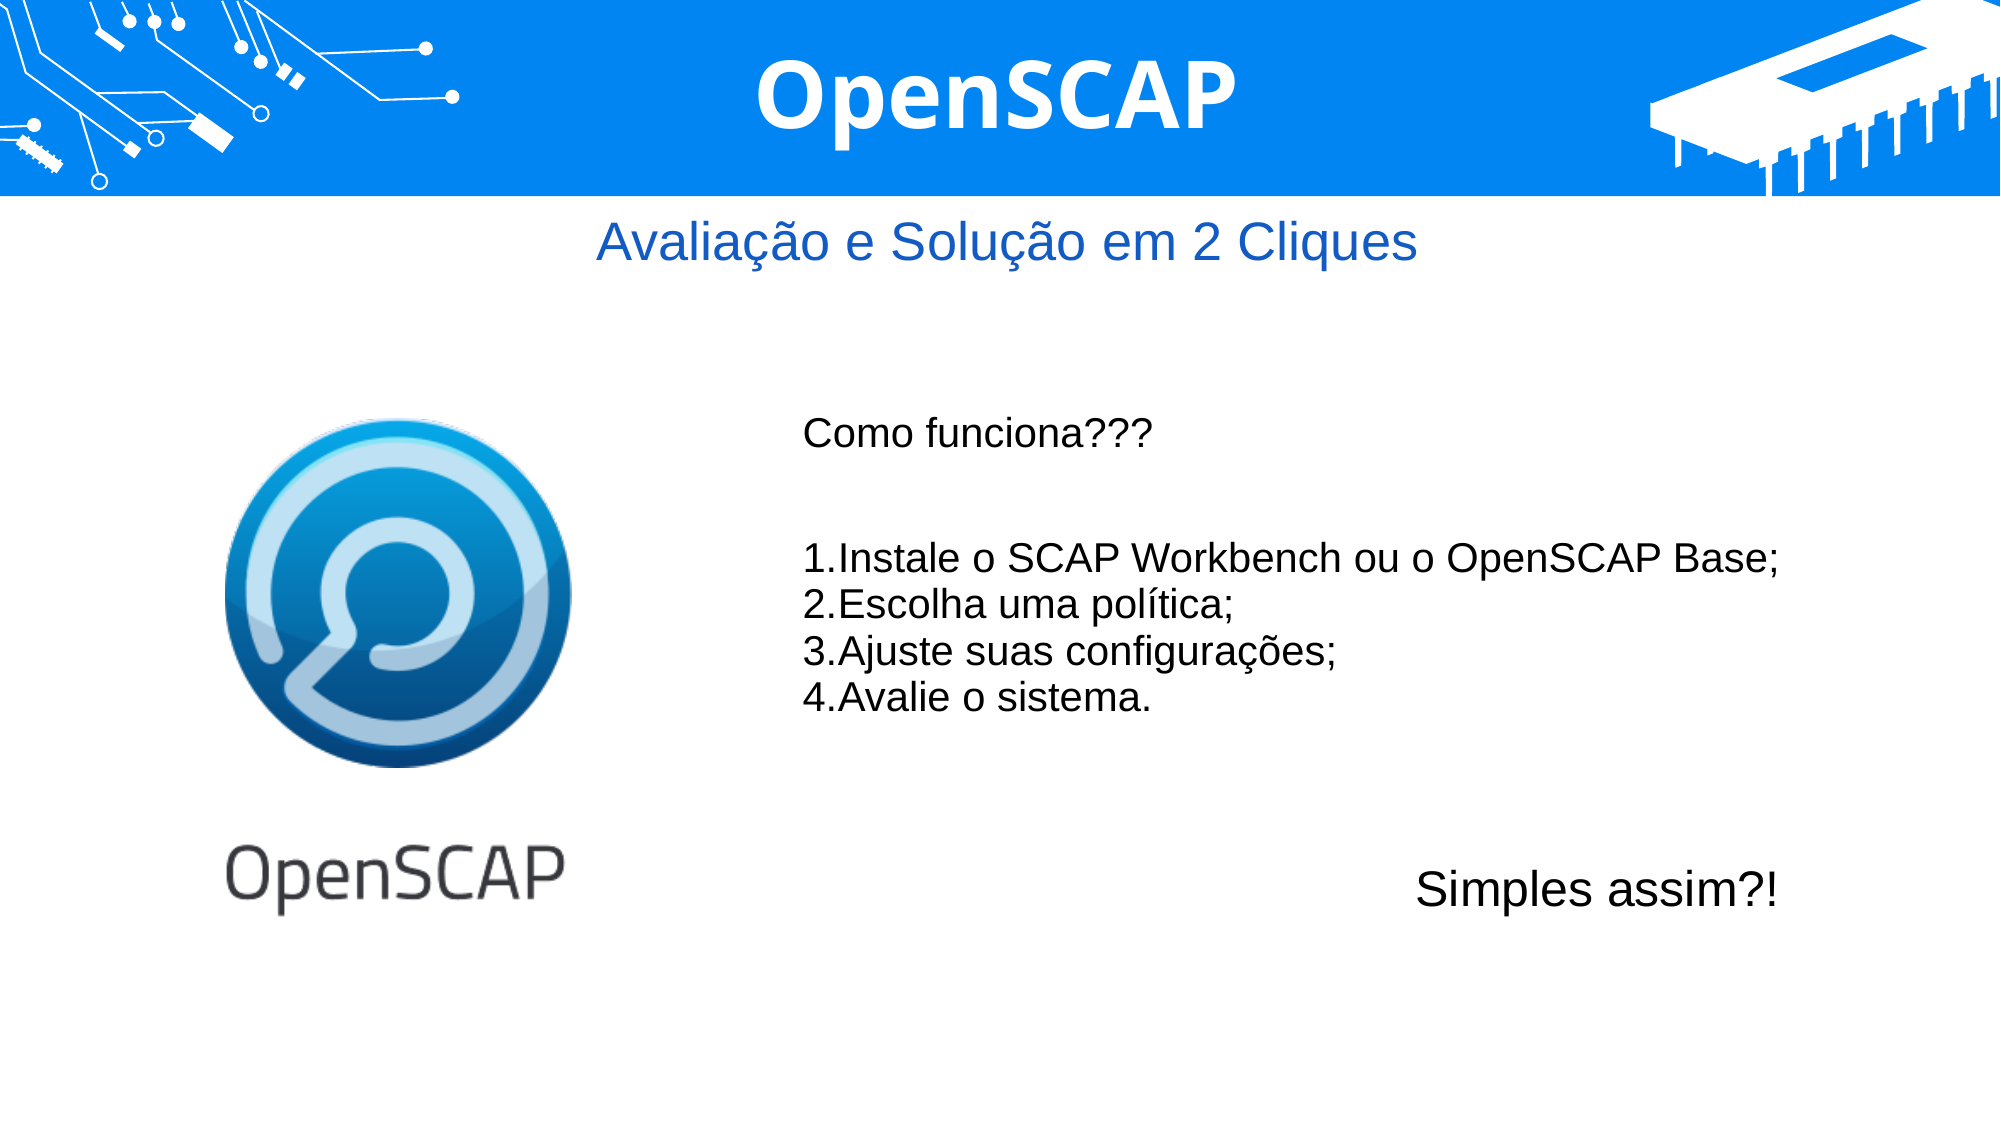

# OpenSCAP
Avaliação e Solução em 2 Cliques
Como funciona???
Instale o SCAP Workbench ou o OpenSCAP Base;
Escolha uma política;
Ajuste suas configurações;
Avalie o sistema.
Simples assim?!